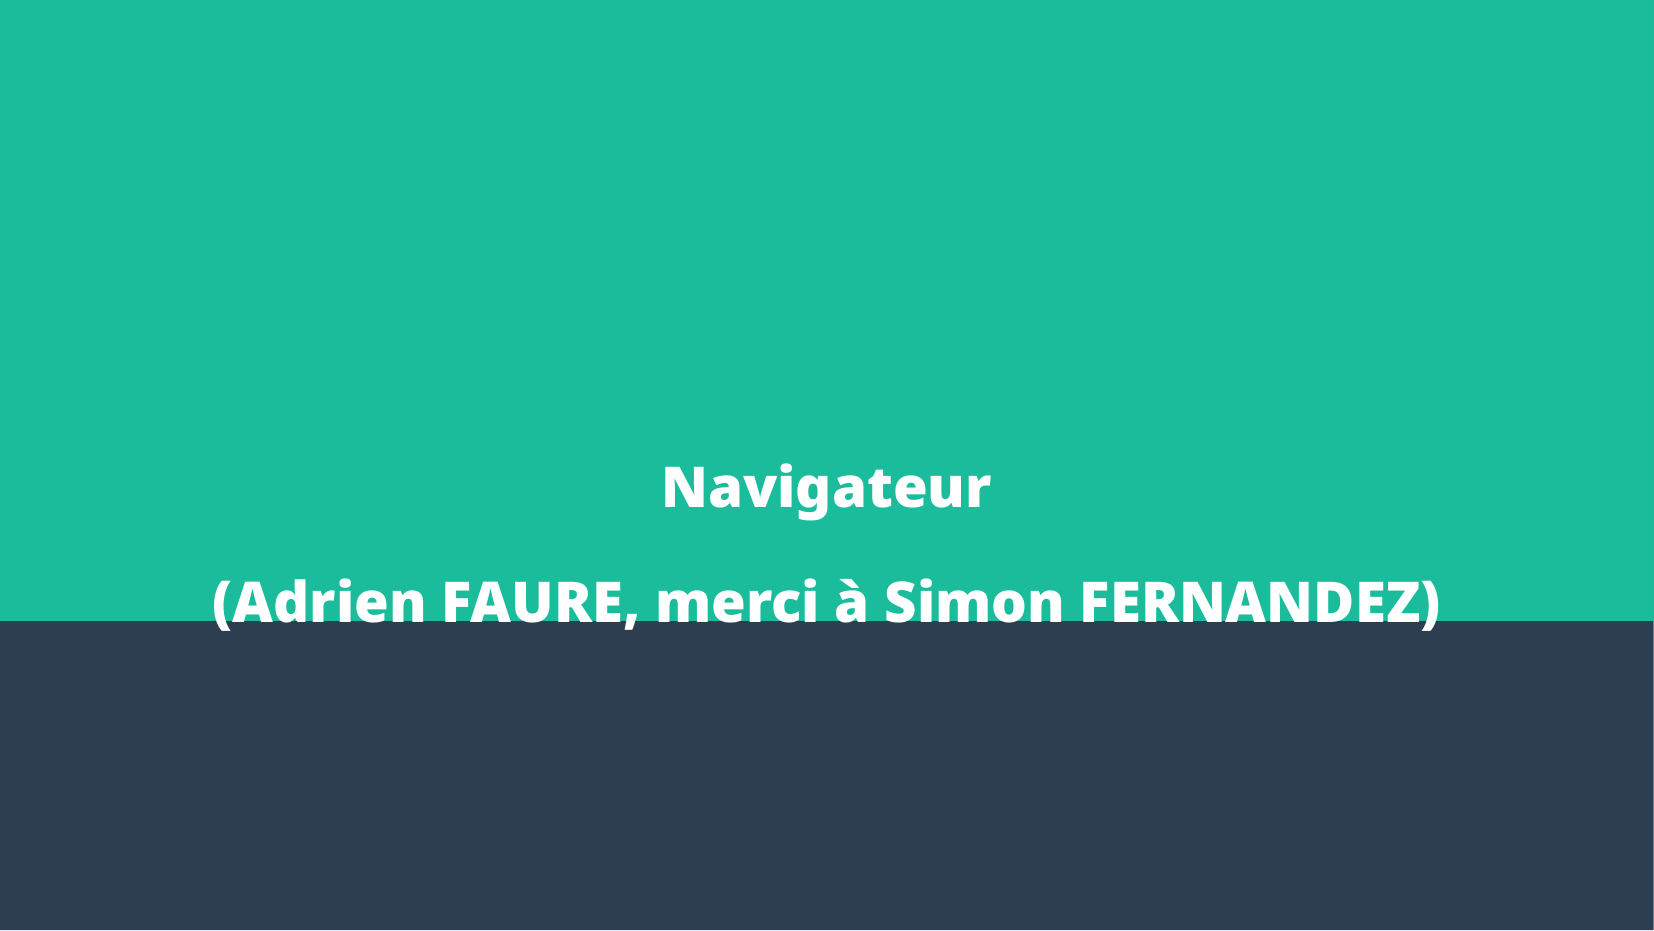

# Navigateur (Adrien FAURE, merci à Simon FERNANDEZ)